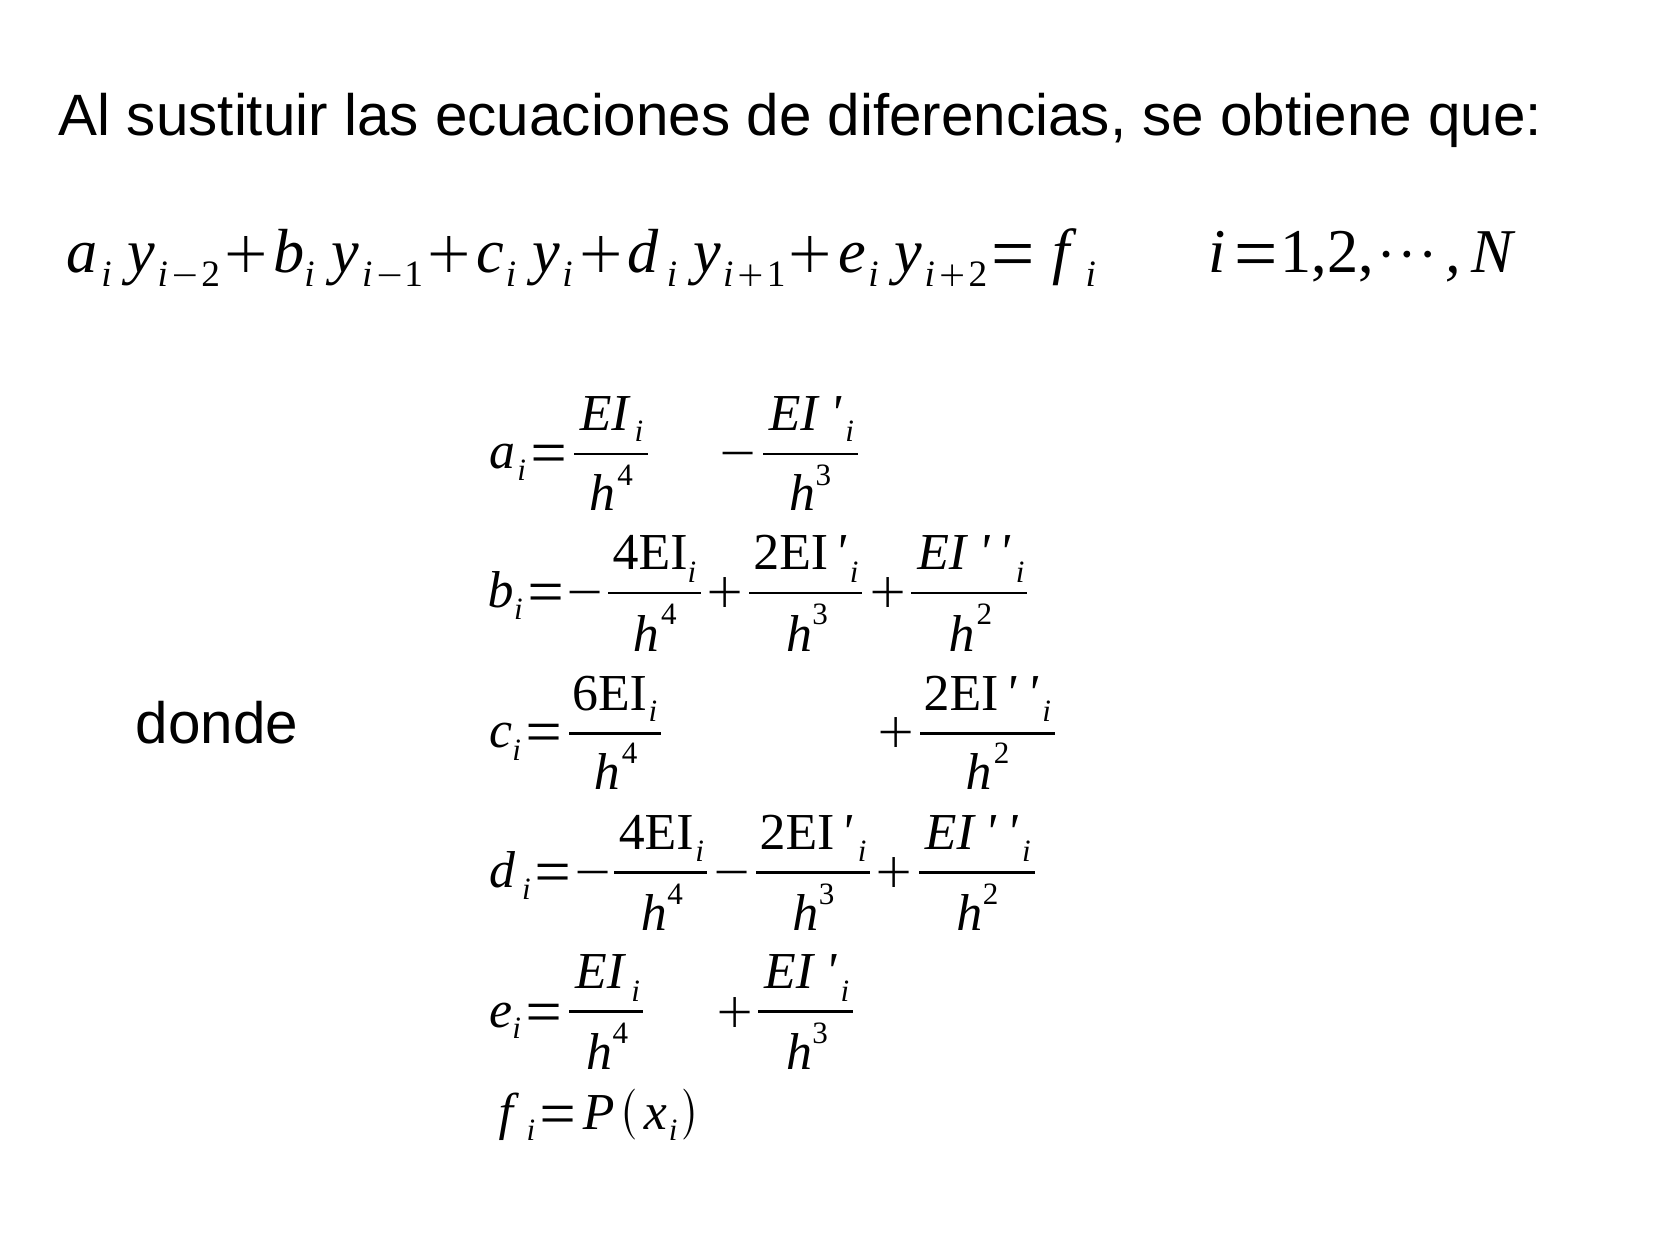

# Al sustituir las ecuaciones de diferencias, se obtiene que:
donde